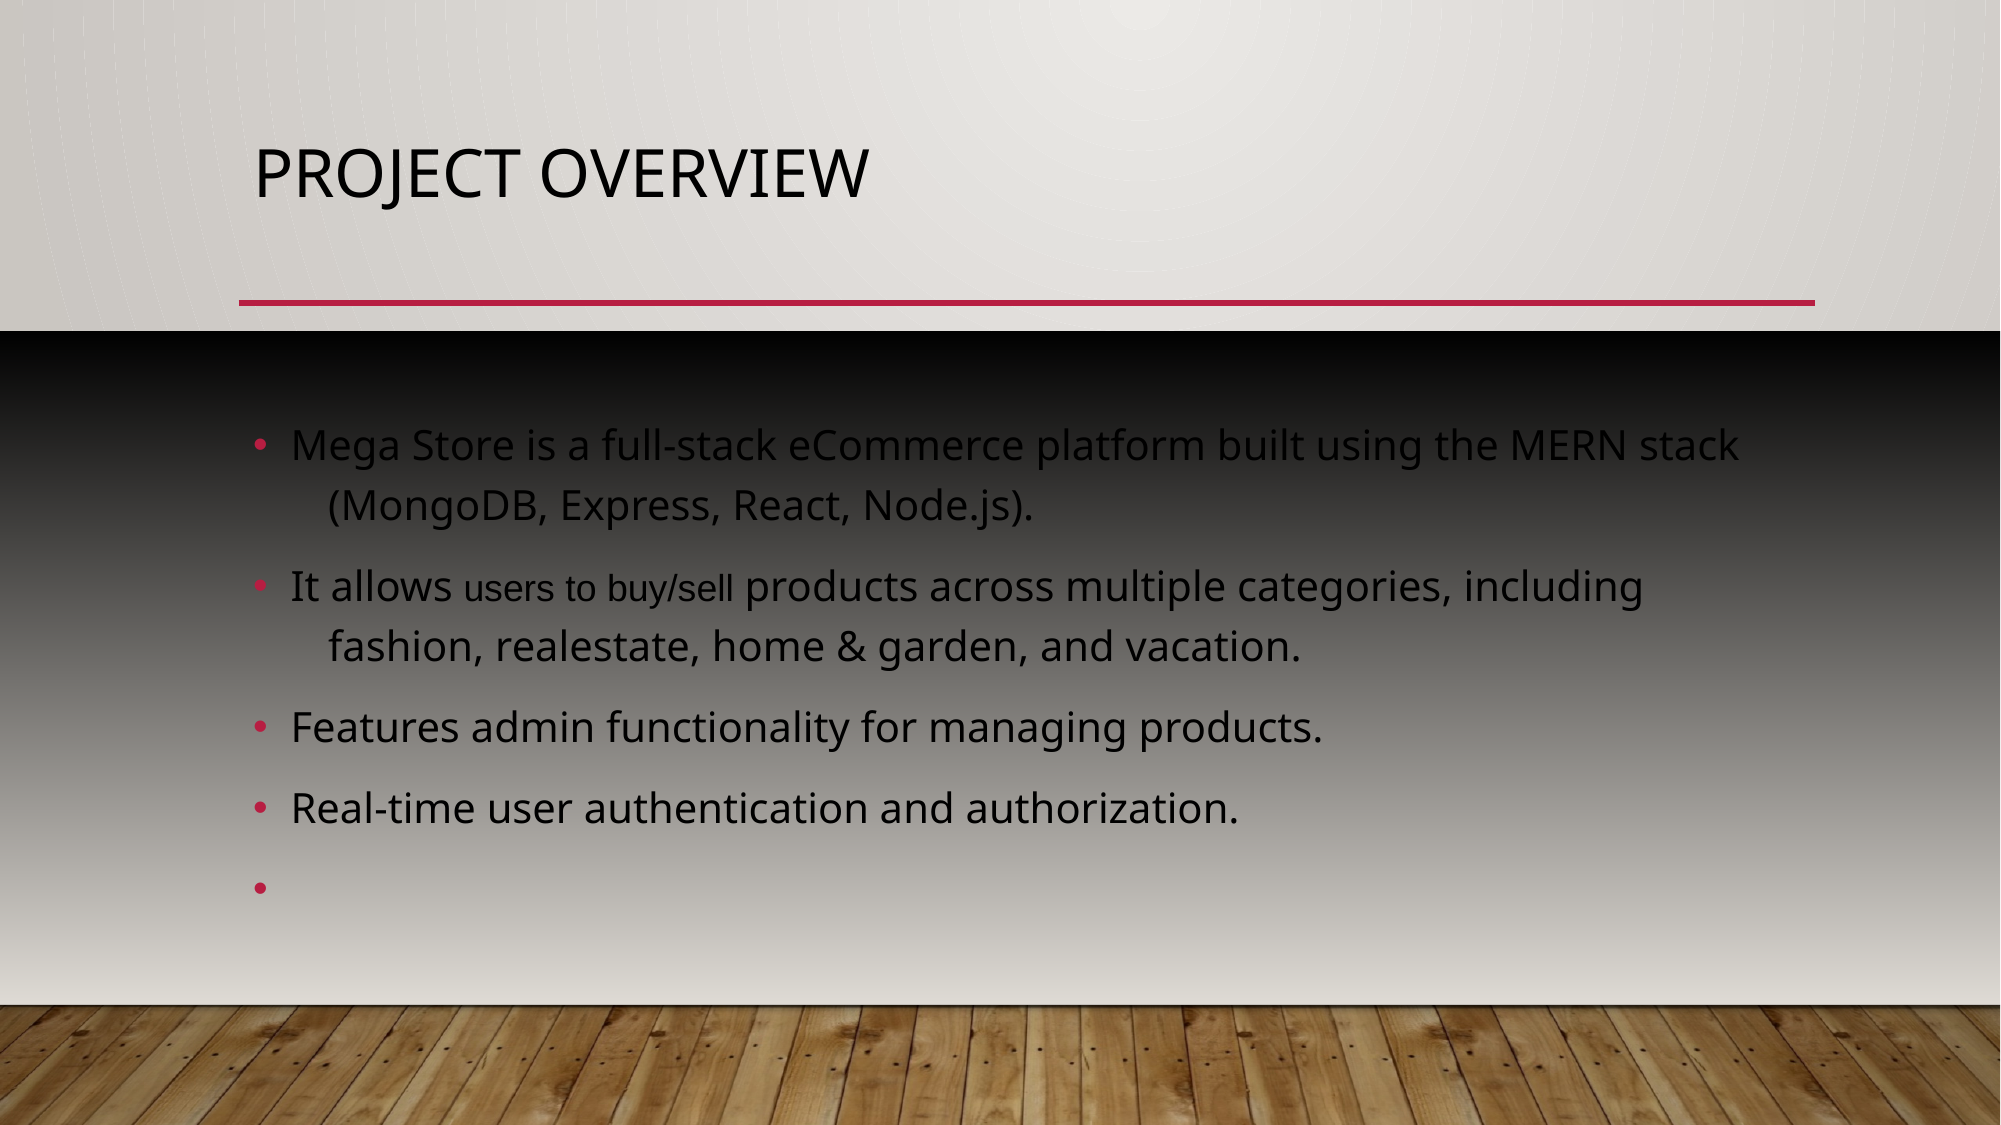

# Project Overview
Mega Store is a full-stack eCommerce platform built using the MERN stack (MongoDB, Express, React, Node.js).
It allows users to buy/sell products across multiple categories, including fashion, realestate, home & garden, and vacation.
Features admin functionality for managing products.
Real-time user authentication and authorization.